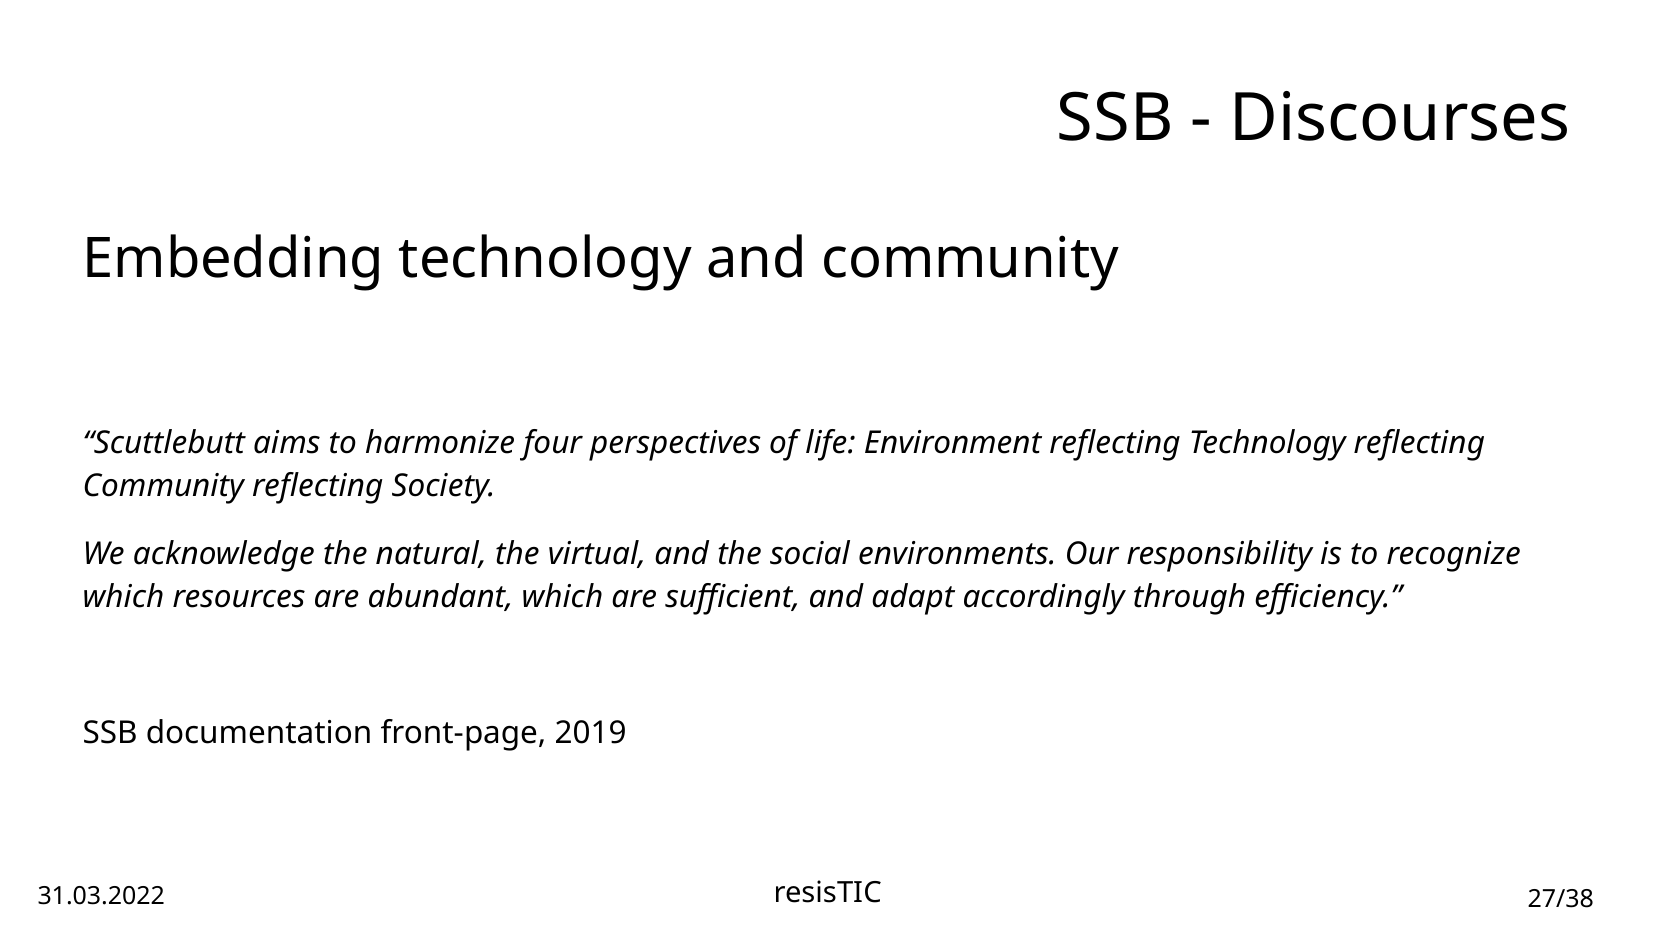

SSB - Discourses
# Embedding technology and community
“Scuttlebutt aims to harmonize four perspectives of life: Environment reflecting Technology reflecting Community reflecting Society.
We acknowledge the natural, the virtual, and the social environments. Our responsibility is to recognize which resources are abundant, which are sufficient, and adapt accordingly through efficiency.”
SSB documentation front-page, 2019
27/38